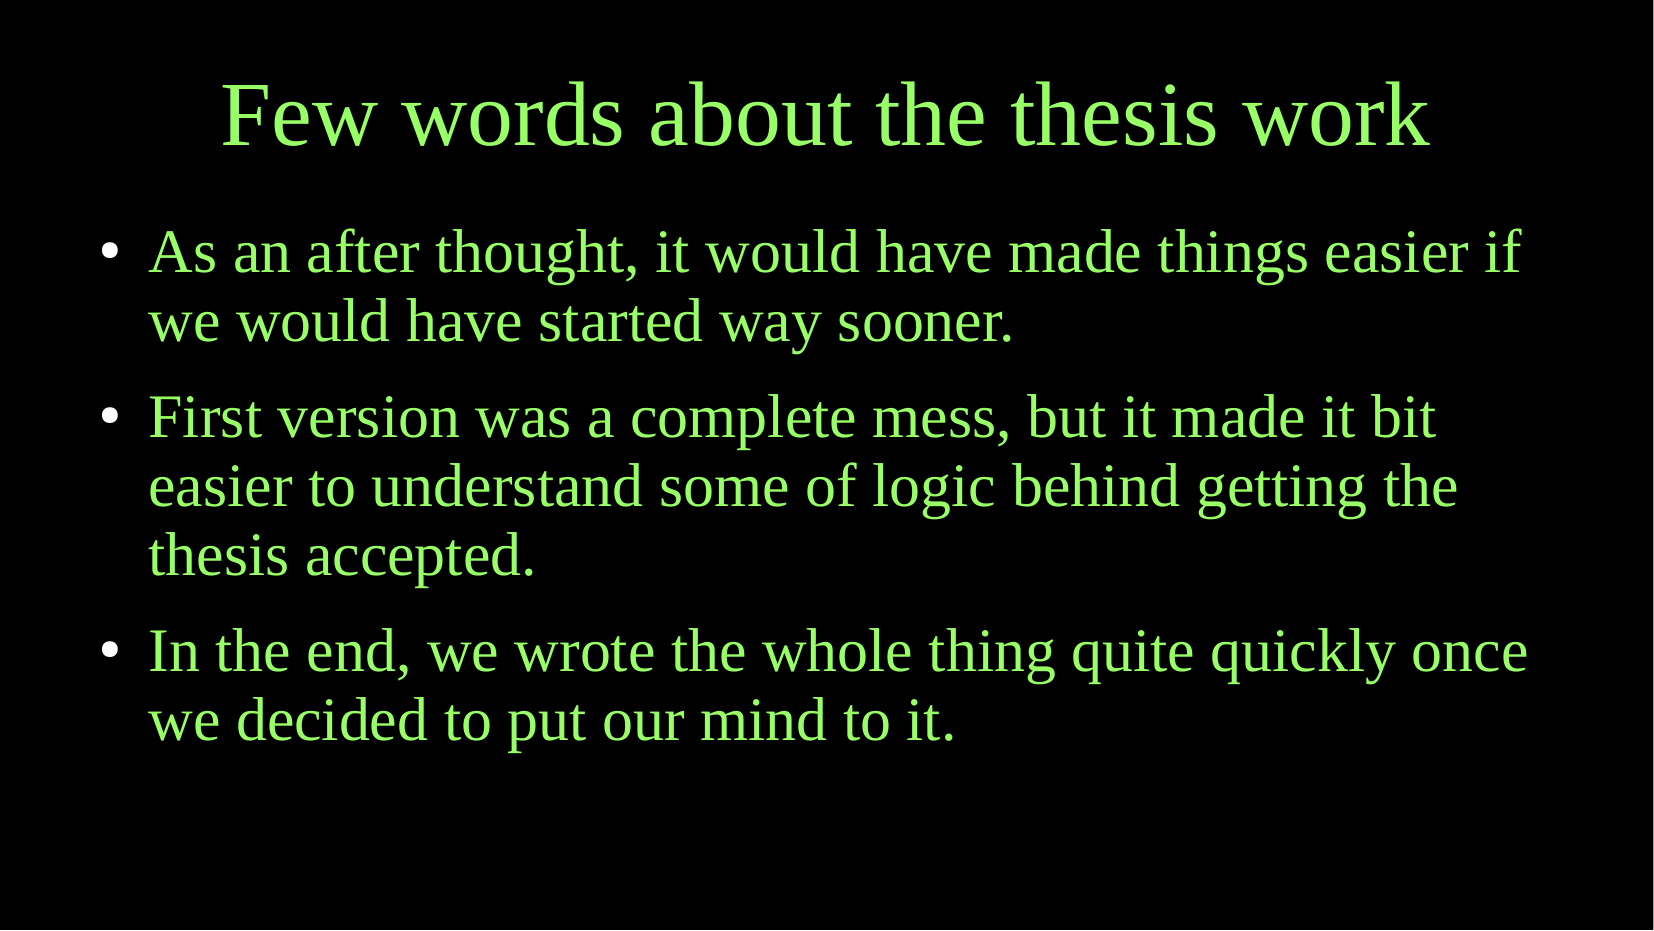

# Few words about the thesis work
As an after thought, it would have made things easier if we would have started way sooner.
First version was a complete mess, but it made it bit easier to understand some of logic behind getting the thesis accepted.
In the end, we wrote the whole thing quite quickly once we decided to put our mind to it.